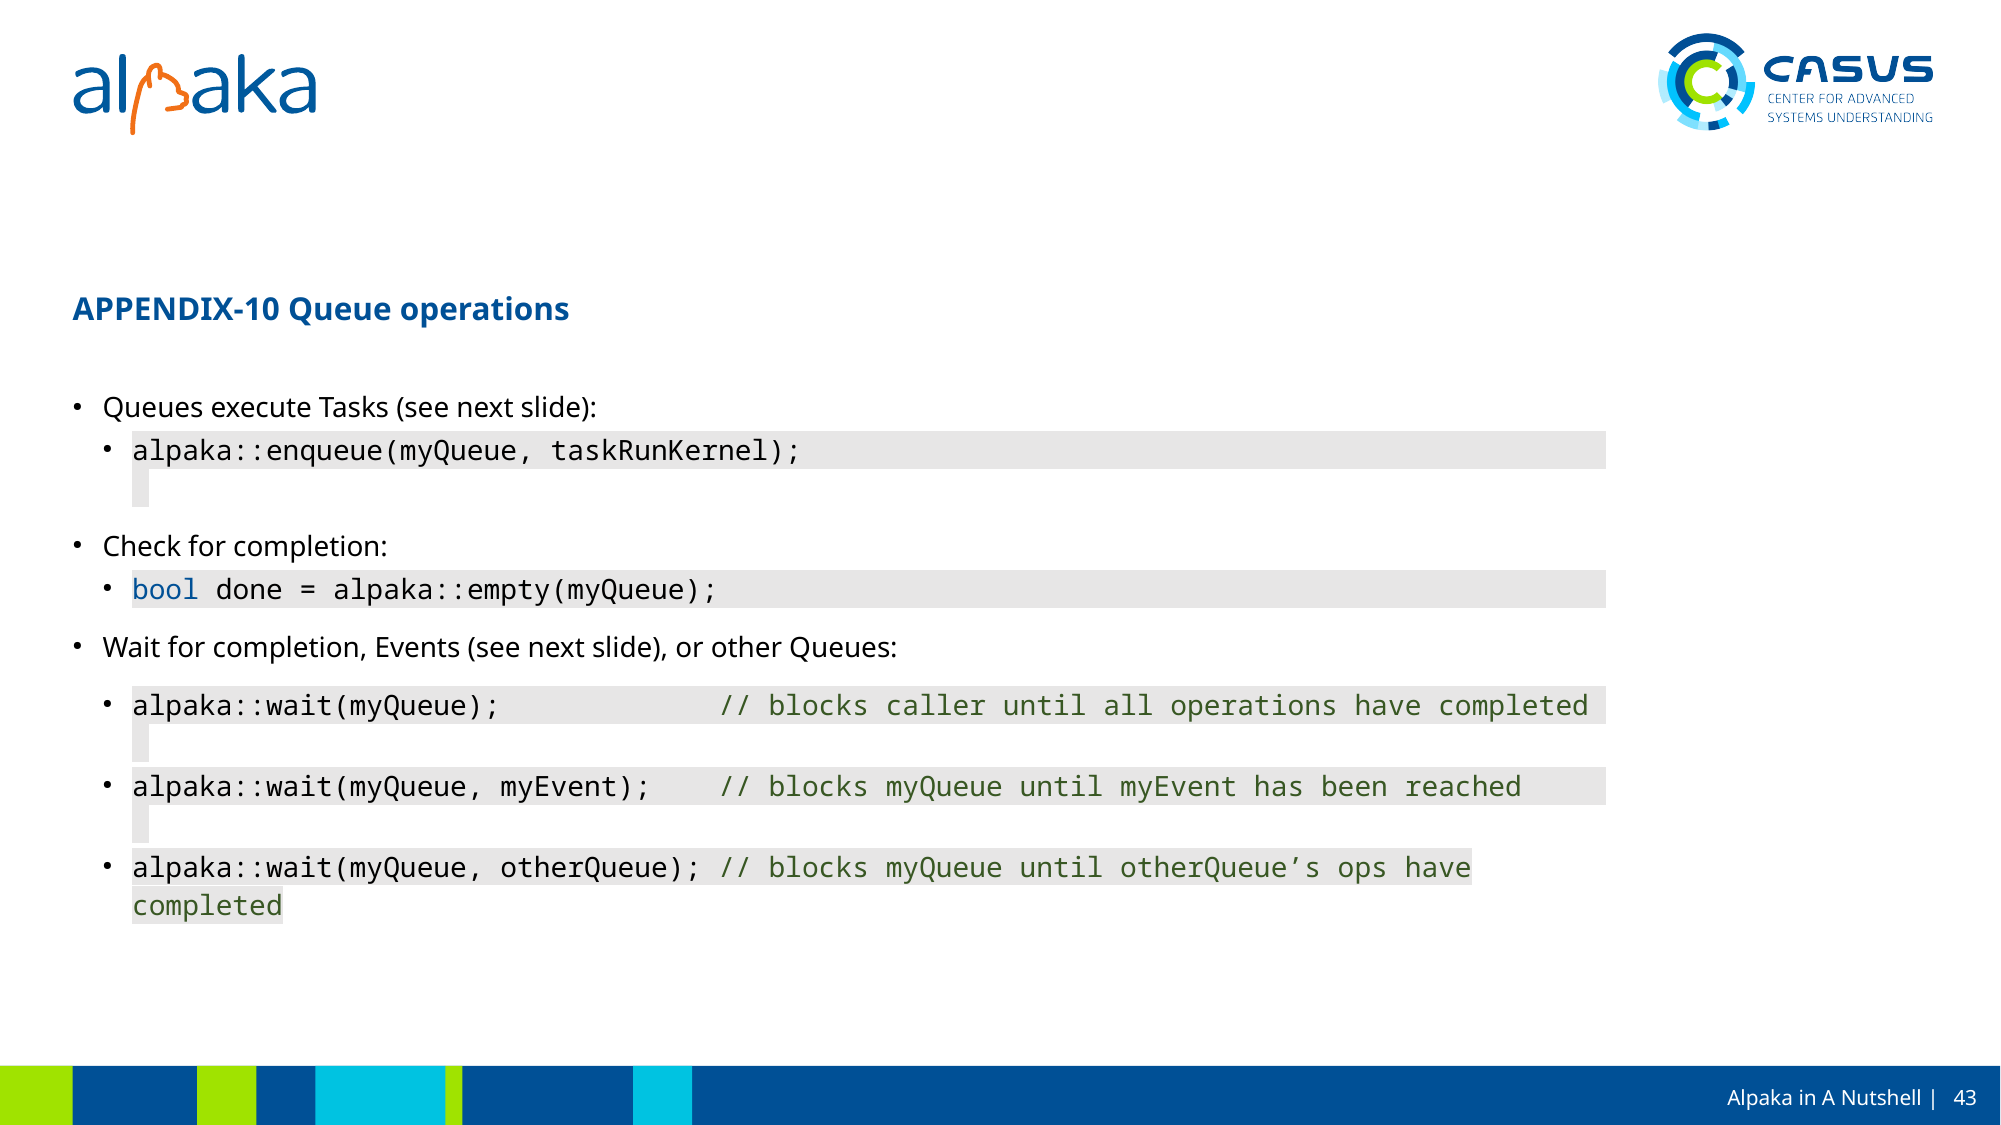

# APPENDIX-10 Queue operations
Queues execute Tasks (see next slide):
alpaka::enqueue(myQueue, taskRunKernel);
Check for completion:
bool done = alpaka::empty(myQueue);
Wait for completion, Events (see next slide), or other Queues:
alpaka::wait(myQueue); // blocks caller until all operations have completed
alpaka::wait(myQueue, myEvent); // blocks myQueue until myEvent has been reached
alpaka::wait(myQueue, otherQueue); // blocks myQueue until otherQueue’s ops have completed
Alpaka in A Nutshell
43